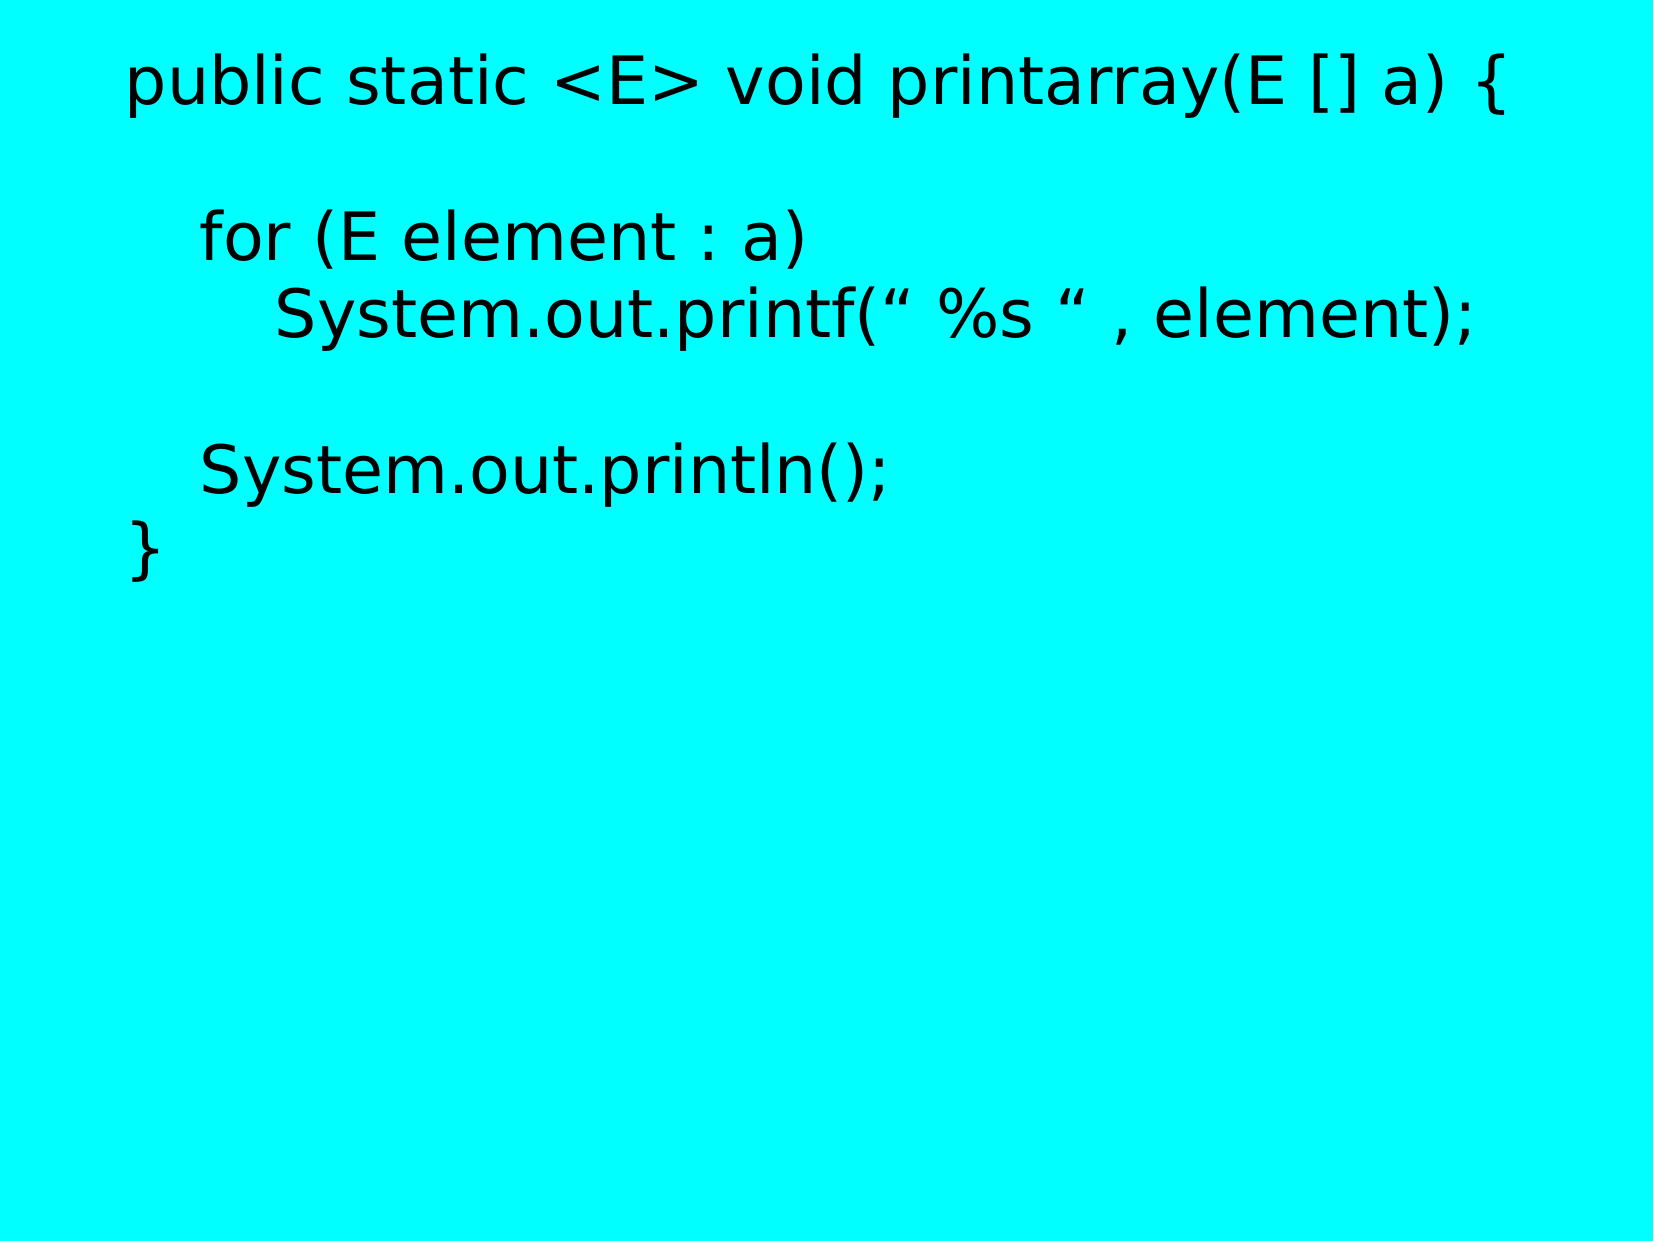

# public static <E> void printarray(E [] a) { for (E element : a) System.out.printf(“ %s “ , element); System.out.println(); }